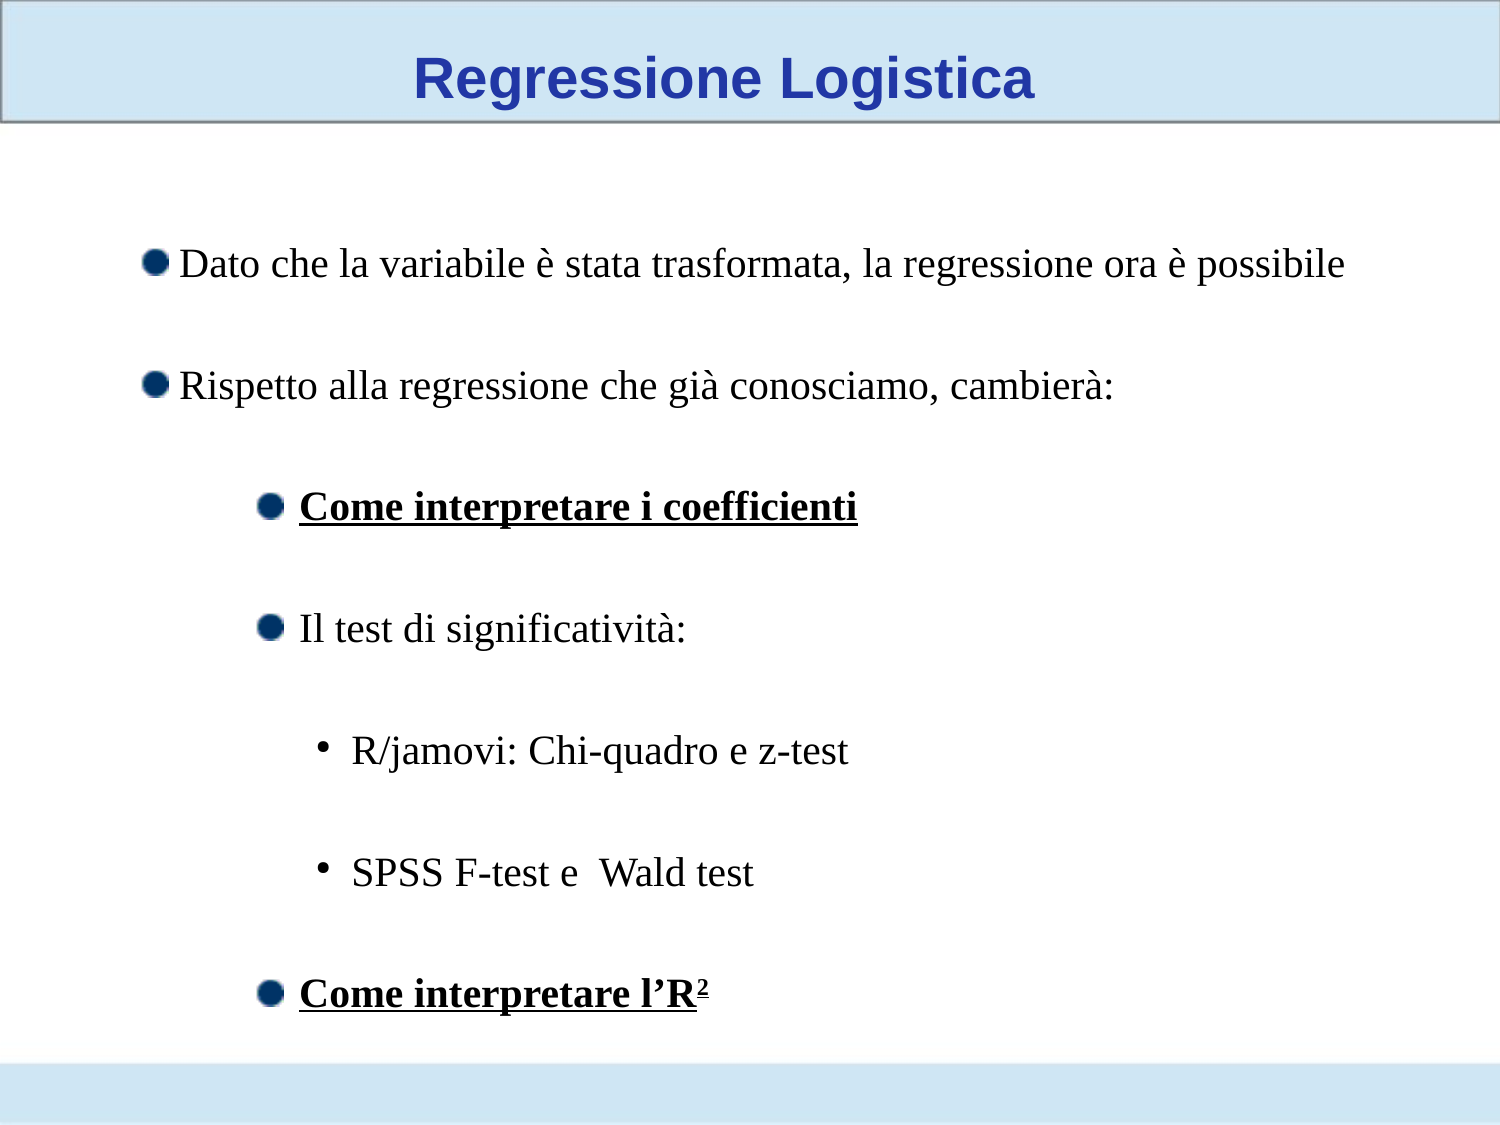

# Regressione Logistica
 Dato che la variabile è stata trasformata, la regressione ora è possibile
 Rispetto alla regressione che già conosciamo, cambierà:
 Come interpretare i coefficienti
 Il test di significatività:
R/jamovi: Chi-quadro e z-test
SPSS F-test e Wald test
 Come interpretare l’R2